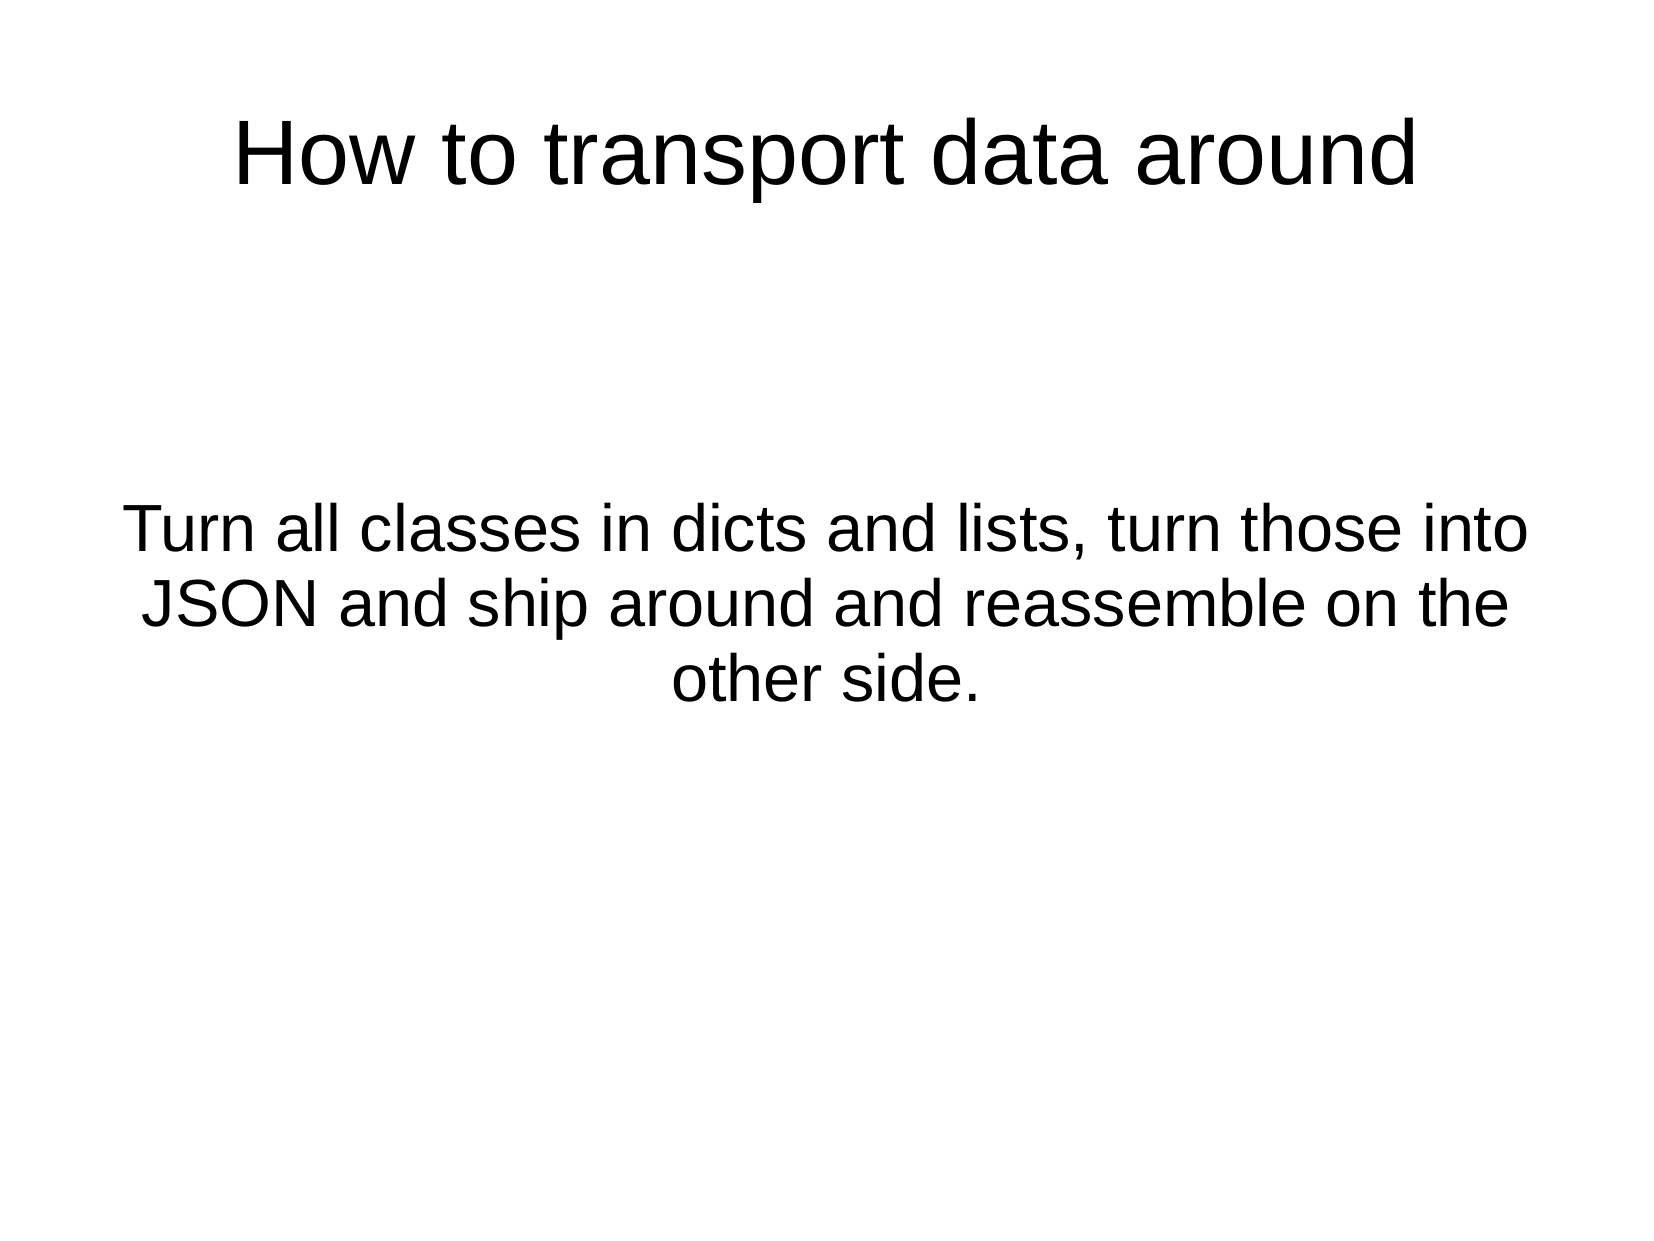

# How to transport data around
Turn all classes in dicts and lists, turn those into JSON and ship around and reassemble on the other side.